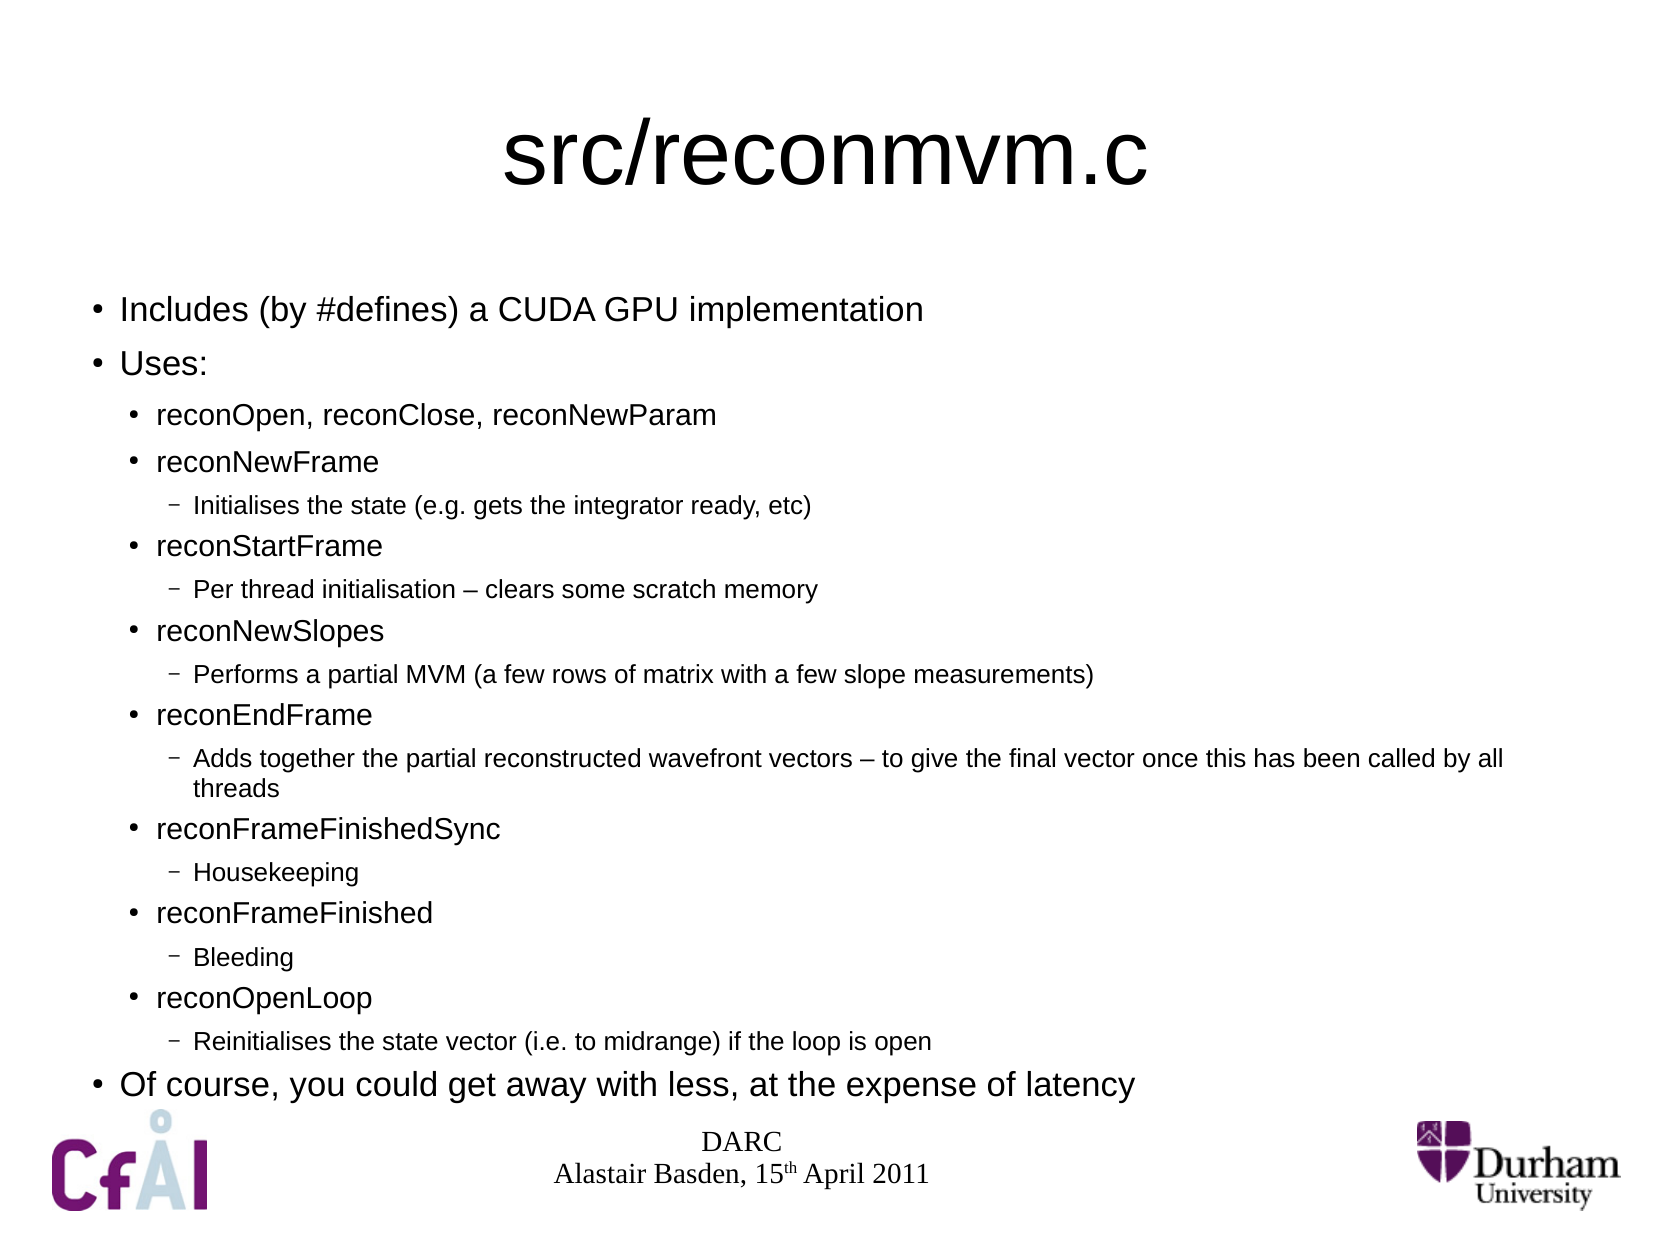

# src/reconmvm.c
Includes (by #defines) a CUDA GPU implementation
Uses:
reconOpen, reconClose, reconNewParam
reconNewFrame
Initialises the state (e.g. gets the integrator ready, etc)
reconStartFrame
Per thread initialisation – clears some scratch memory
reconNewSlopes
Performs a partial MVM (a few rows of matrix with a few slope measurements)
reconEndFrame
Adds together the partial reconstructed wavefront vectors – to give the final vector once this has been called by all threads
reconFrameFinishedSync
Housekeeping
reconFrameFinished
Bleeding
reconOpenLoop
Reinitialises the state vector (i.e. to midrange) if the loop is open
Of course, you could get away with less, at the expense of latency